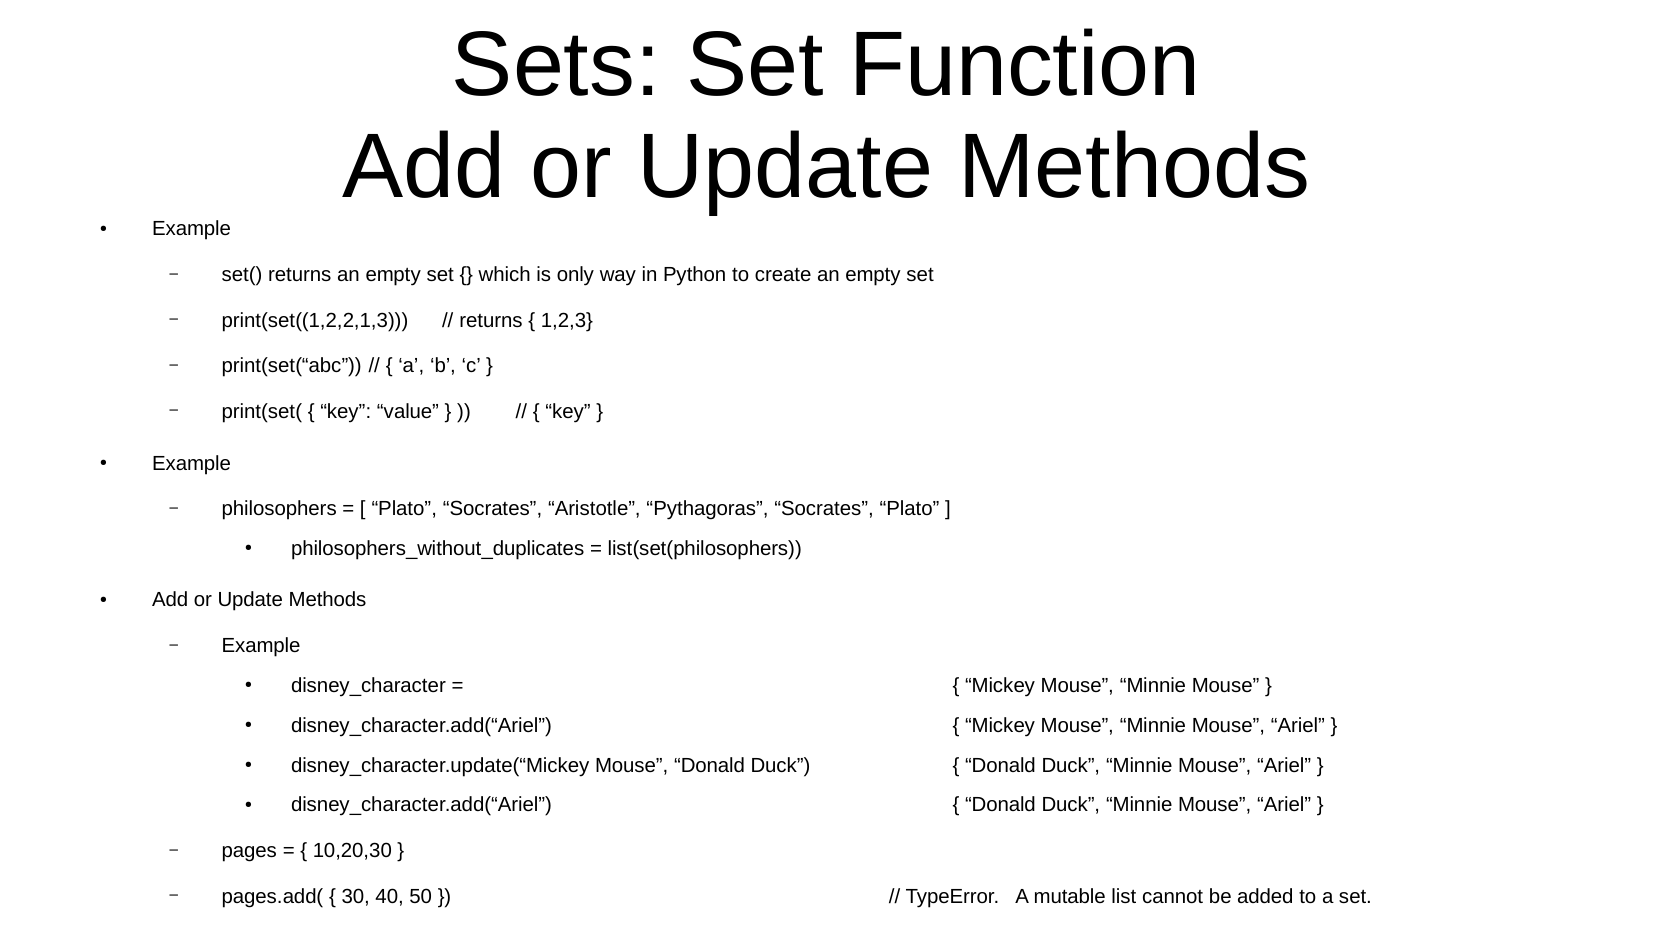

# Sets: Set Function Add or Update Methods
Example
set() returns an empty set {} which is only way in Python to create an empty set
print(set((1,2,2,1,3)))			// returns { 1,2,3}
print(set(“abc”))				// { ‘a’, ‘b’, ‘c’ }
print(set( { “key”: “value” } ))		// { “key” }
Example
philosophers = [ “Plato”, “Socrates”, “Aristotle”, “Pythagoras”, “Socrates”, “Plato” ]
philosophers_without_duplicates = list(set(philosophers))
Add or Update Methods
Example
disney_character = 					 	 	 	 		 			 	{ “Mickey Mouse”, “Minnie Mouse” }
disney_character.add(“Ariel”)						 			 		 	 	{ “Mickey Mouse”, “Minnie Mouse”, “Ariel” }
disney_character.update(“Mickey Mouse”, “Donald Duck”)		 	{ “Donald Duck”, “Minnie Mouse”, “Ariel” }
disney_character.add(“Ariel”) 		 				 	 	 	{ “Donald Duck”, “Minnie Mouse”, “Ariel” }
pages = { 10,20,30 }
pages.add( { 30, 40, 50 }) 					 	 	 	 	 	 // TypeError. A mutable list cannot be added to a set.